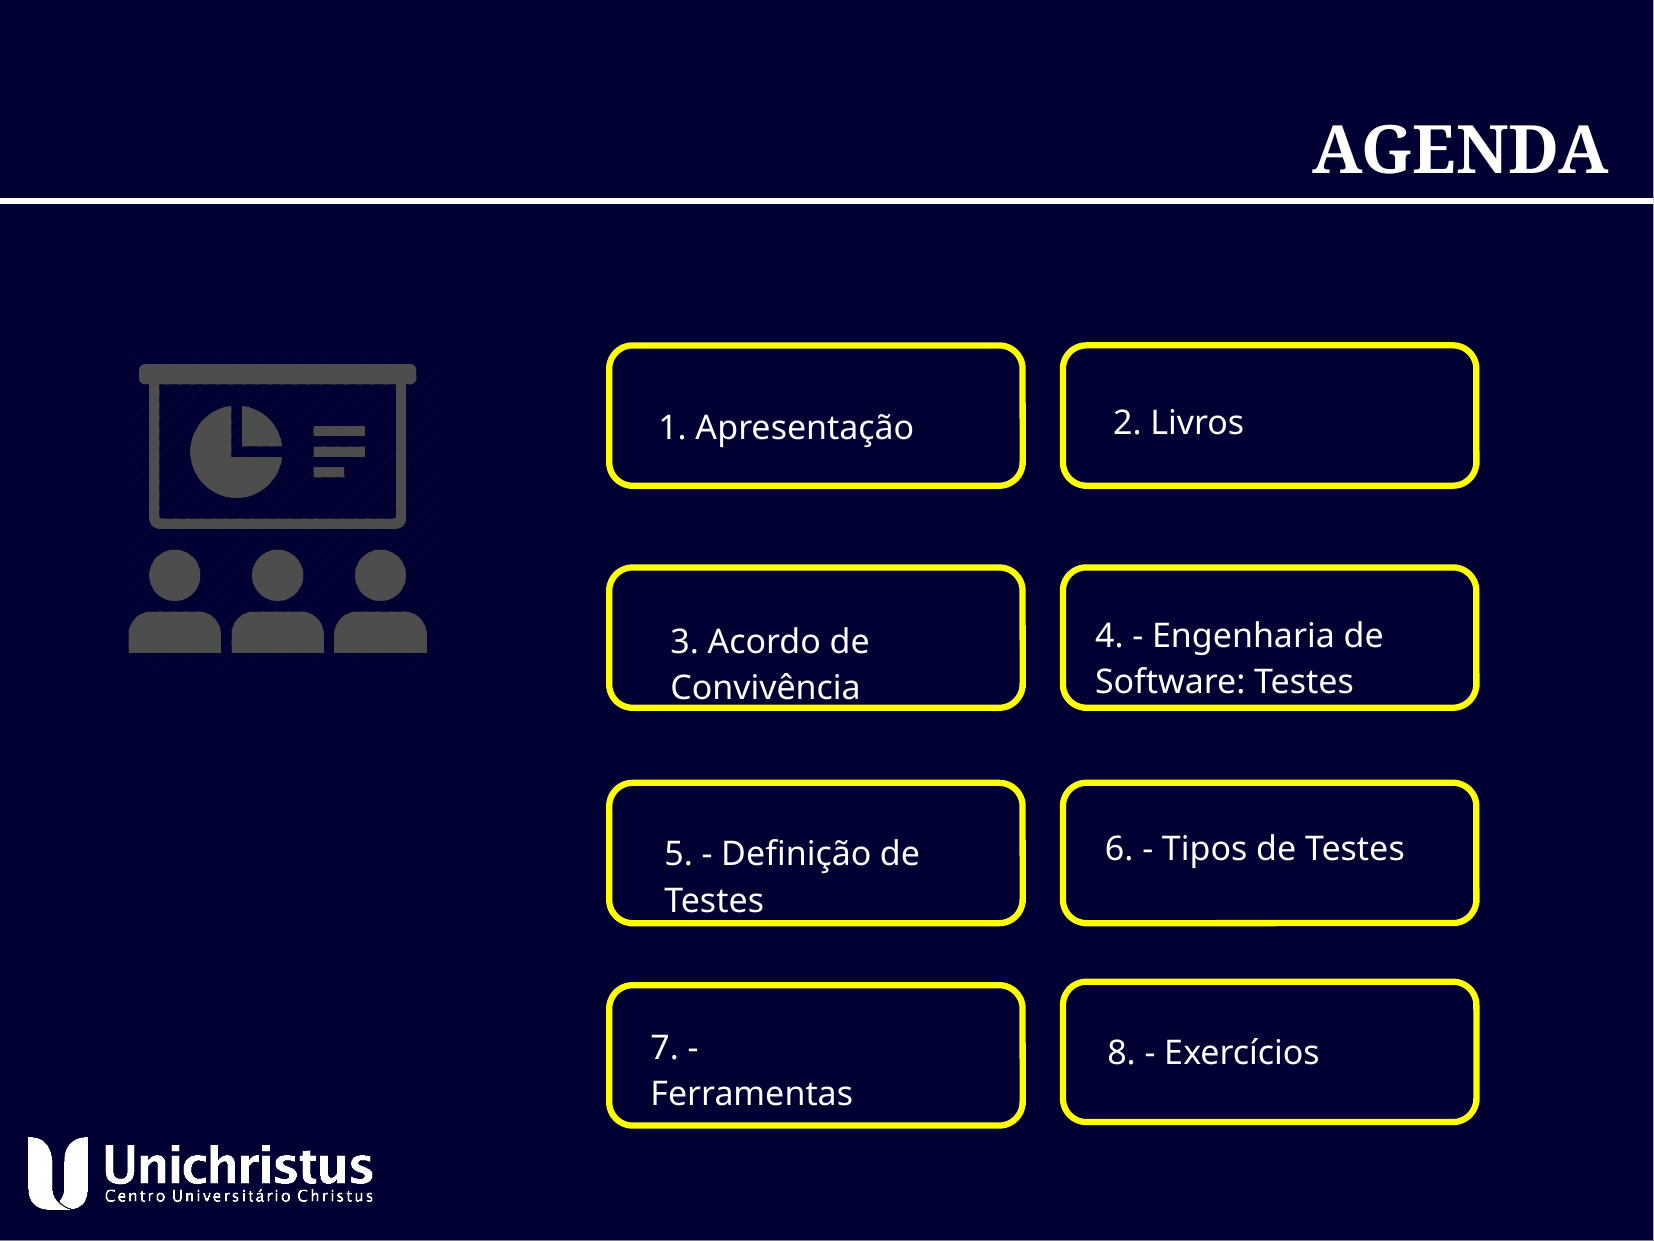

AGENDA
2. Livros
1. Apresentação
4. - Engenharia de Software: Testes
3. Acordo de Convivência
6. - Tipos de Testes
5. - Definição de Testes
7. - Ferramentas
8. - Exercícios